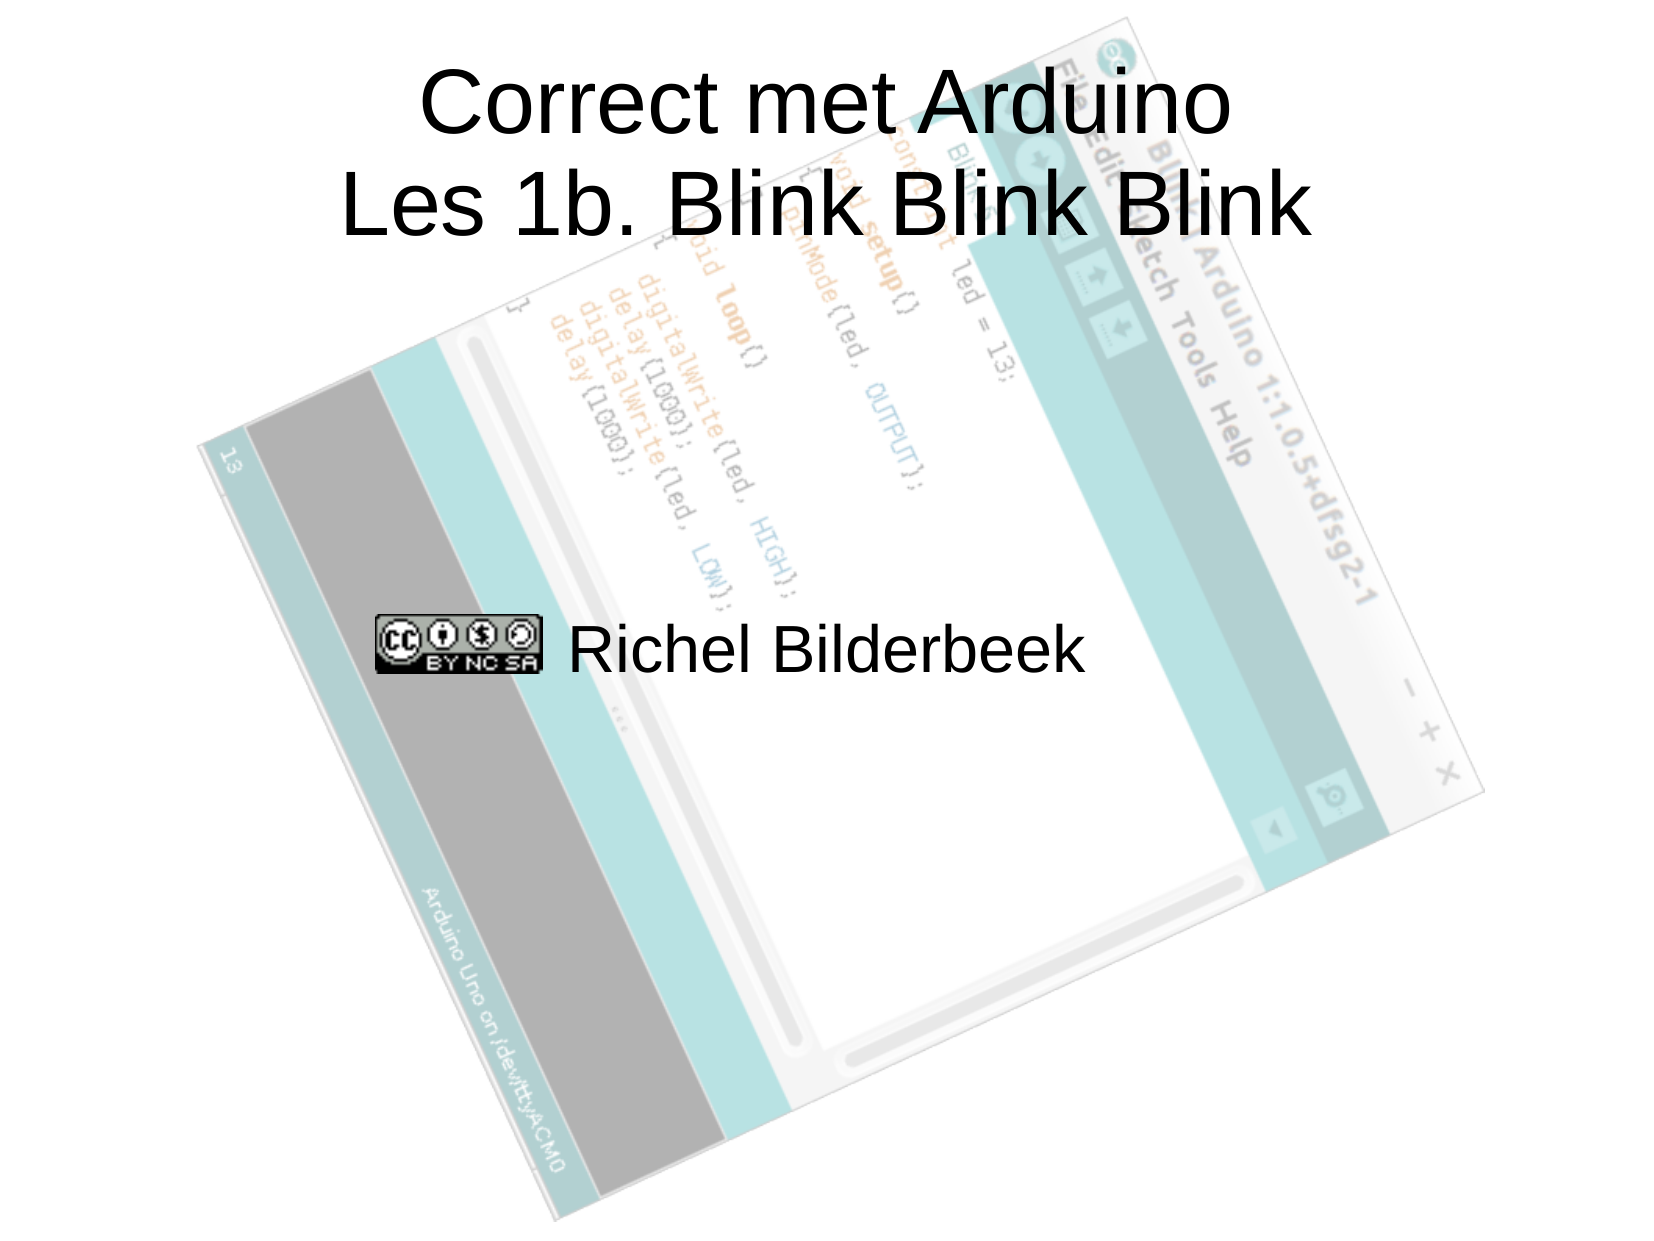

# Correct met Arduino Les 1b. Blink Blink Blink
Richel Bilderbeek